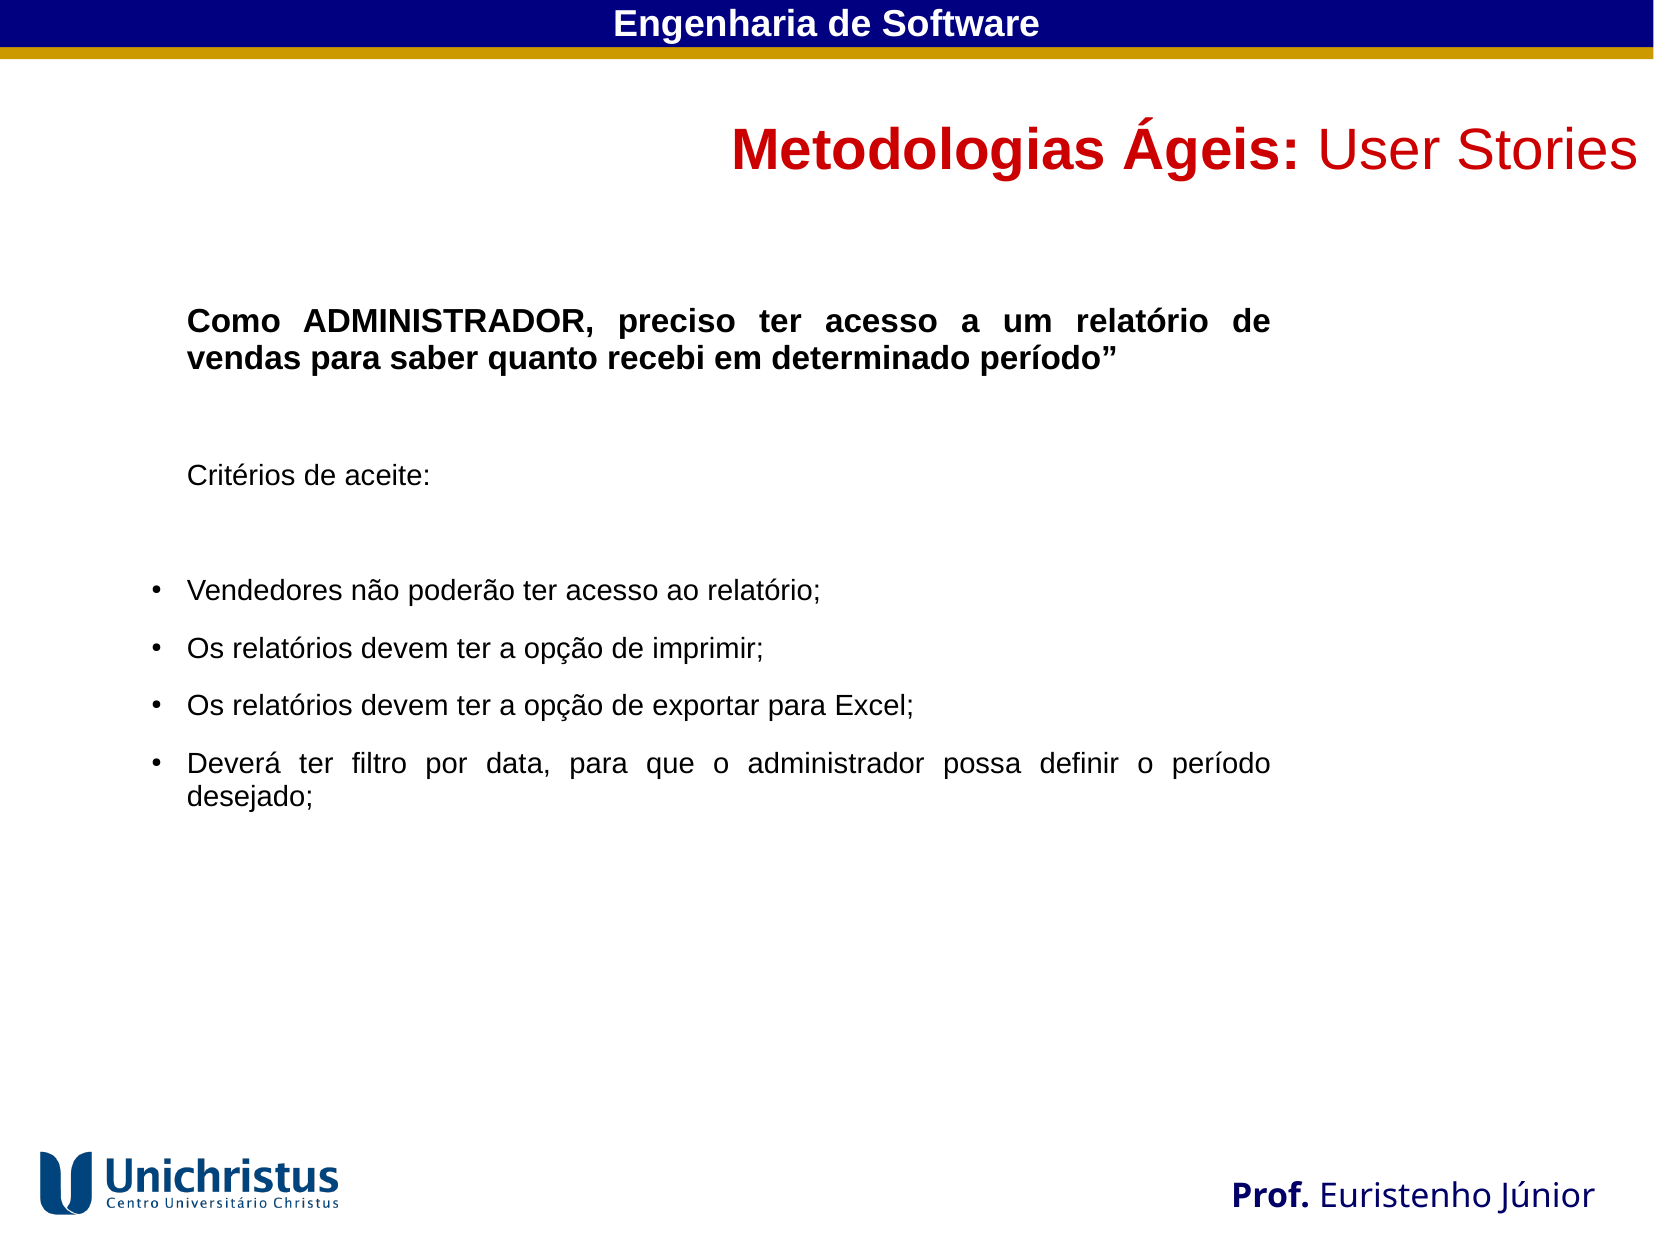

Engenharia de Software
Metodologias Ágeis: User Stories
Como ADMINISTRADOR, preciso ter acesso a um relatório de vendas para saber quanto recebi em determinado período”
Critérios de aceite:
Vendedores não poderão ter acesso ao relatório;
Os relatórios devem ter a opção de imprimir;
Os relatórios devem ter a opção de exportar para Excel;
Deverá ter filtro por data, para que o administrador possa definir o período desejado;
Prof. Euristenho Júnior